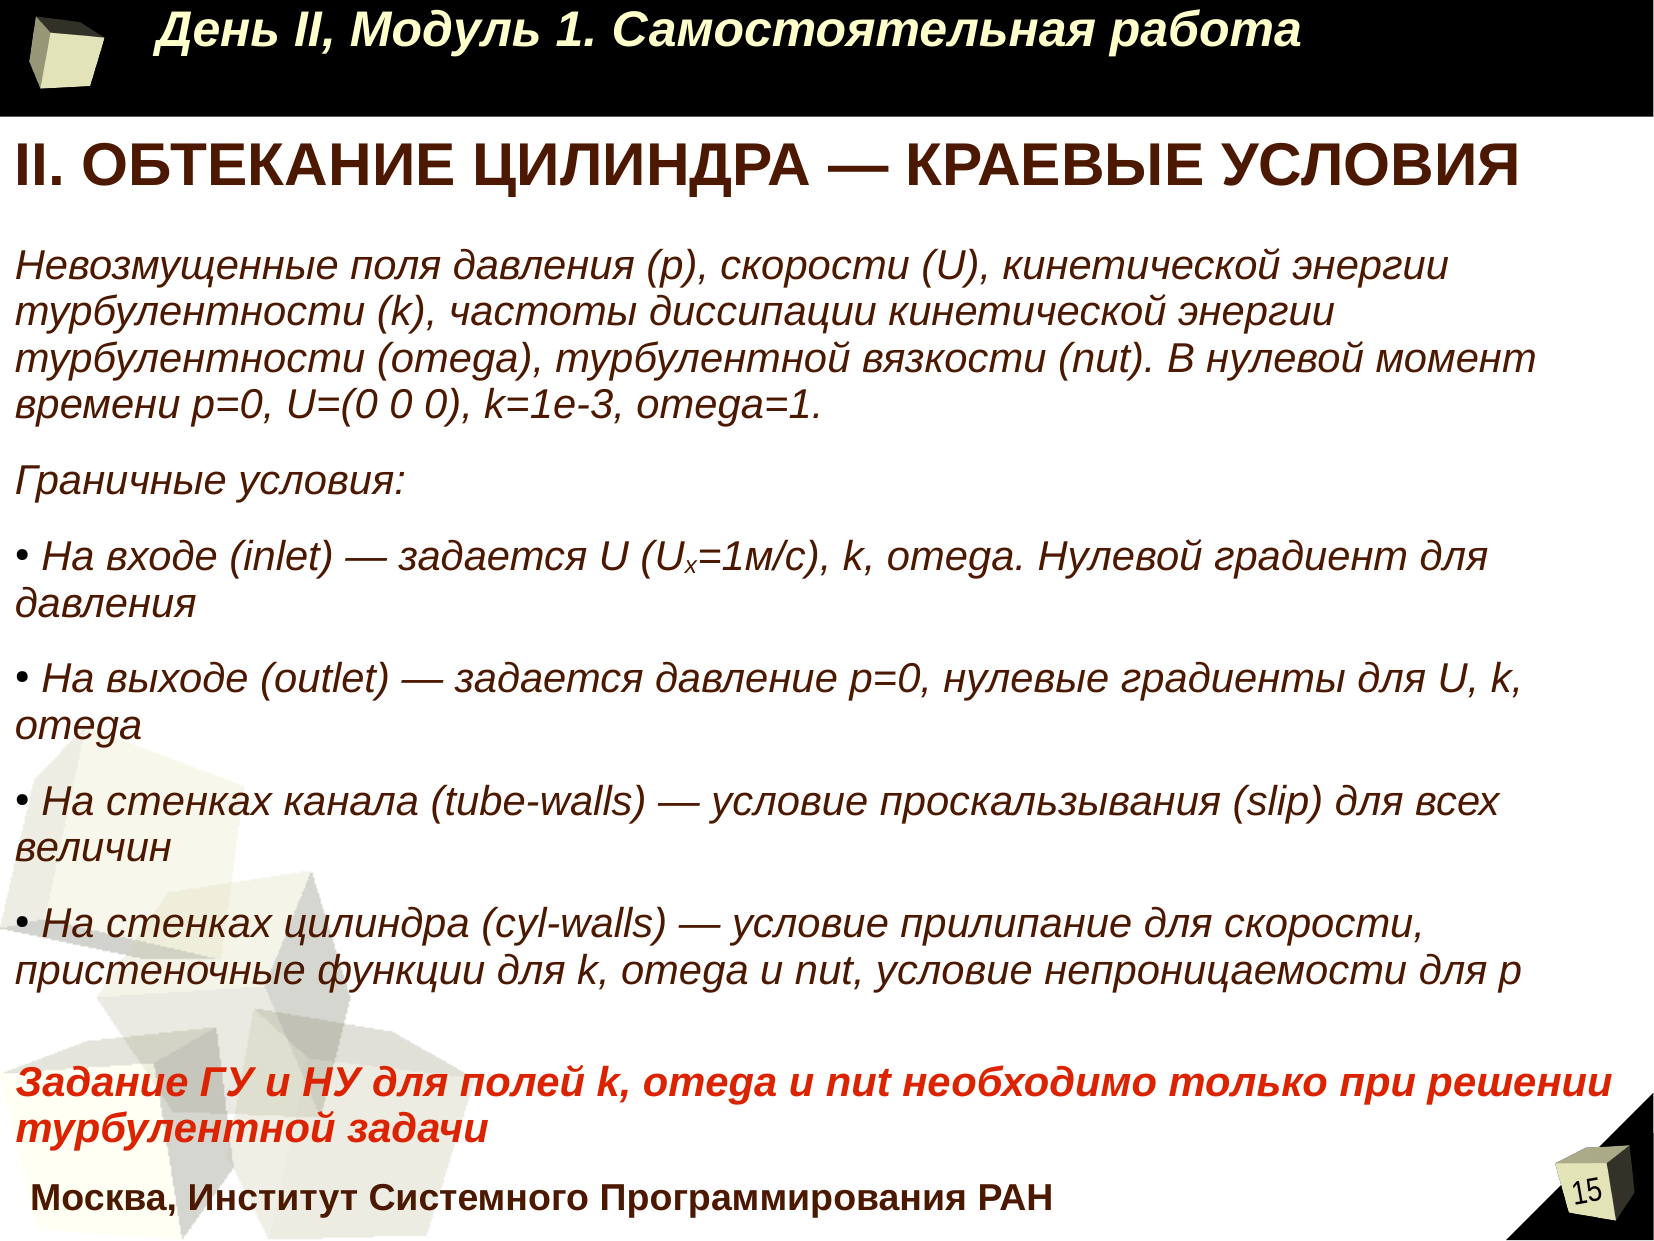

II. ОБТЕКАНИЕ ЦИЛИНДРА — КРАЕВЫЕ УСЛОВИЯ
Невозмущенные поля давления (p), скорости (U), кинетической энергии турбулентности (k), частоты диссипации кинетической энергии турбулентности (omega), турбулентной вязкости (nut). В нулевой момент времени p=0, U=(0 0 0), k=1e-3, omega=1.
Граничные условия:
 На входе (inlet) — задается U (Ux=1м/с), k, omega. Нулевой градиент для давления
 На выходе (outlet) — задается давление p=0, нулевые градиенты для U, k, omega
 На стенках канала (tube-walls) — условие проскальзывания (slip) для всех величин
 На стенках цилиндра (cyl-walls) — условие прилипание для скорости, пристеночные функции для k, omega и nut, условие непроницаемости для p
Задание ГУ и НУ для полей k, omega и nut необходимо только при решении турбулентной задачи